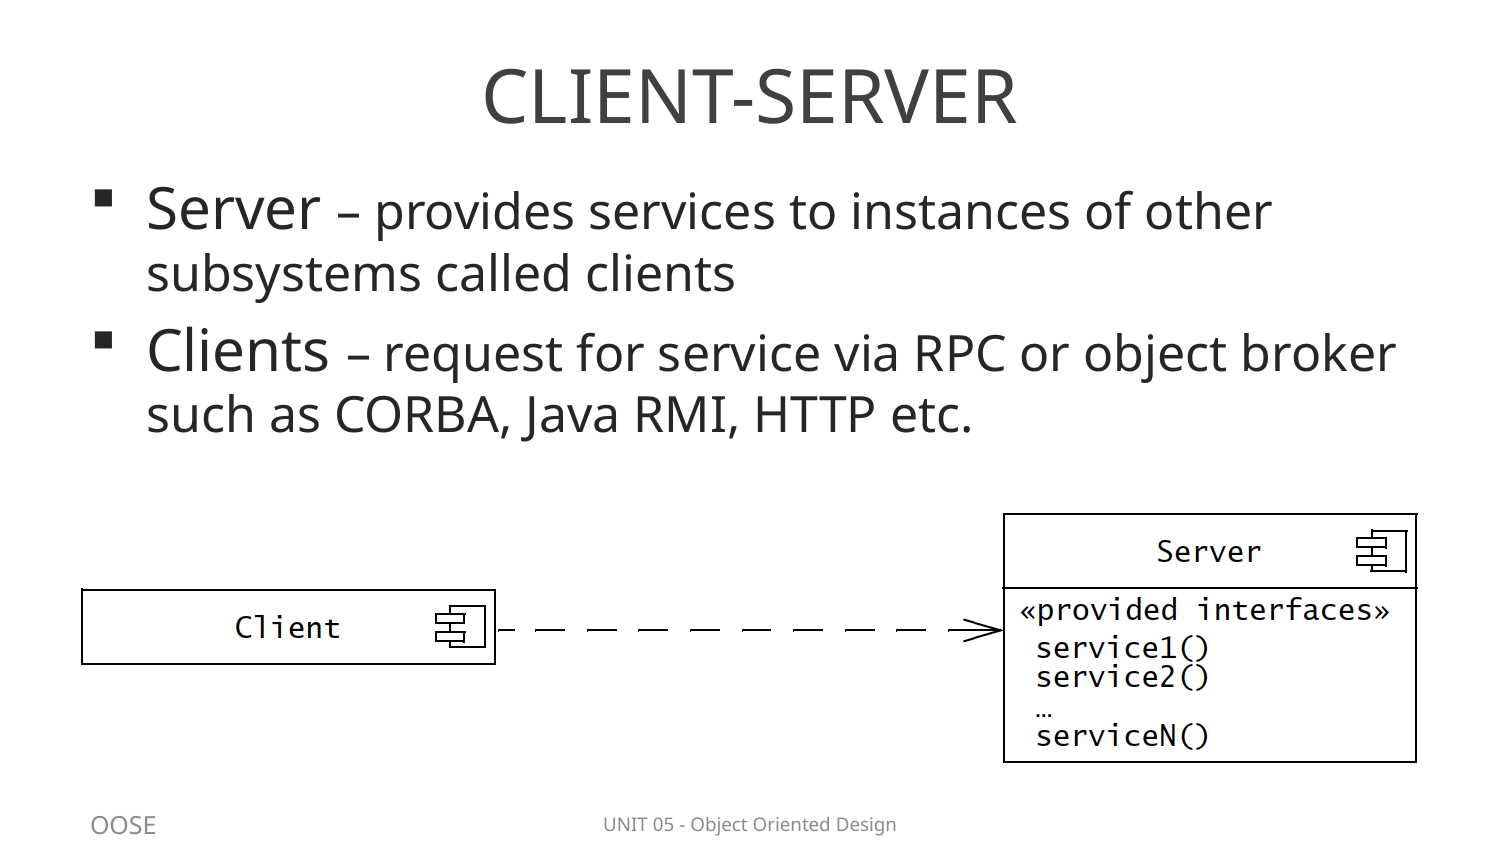

# Client-server
Server – provides services to instances of other subsystems called clients
Clients – request for service via RPC or object broker such as CORBA, Java RMI, HTTP etc.
OOSE
UNIT 05 - Object Oriented Design